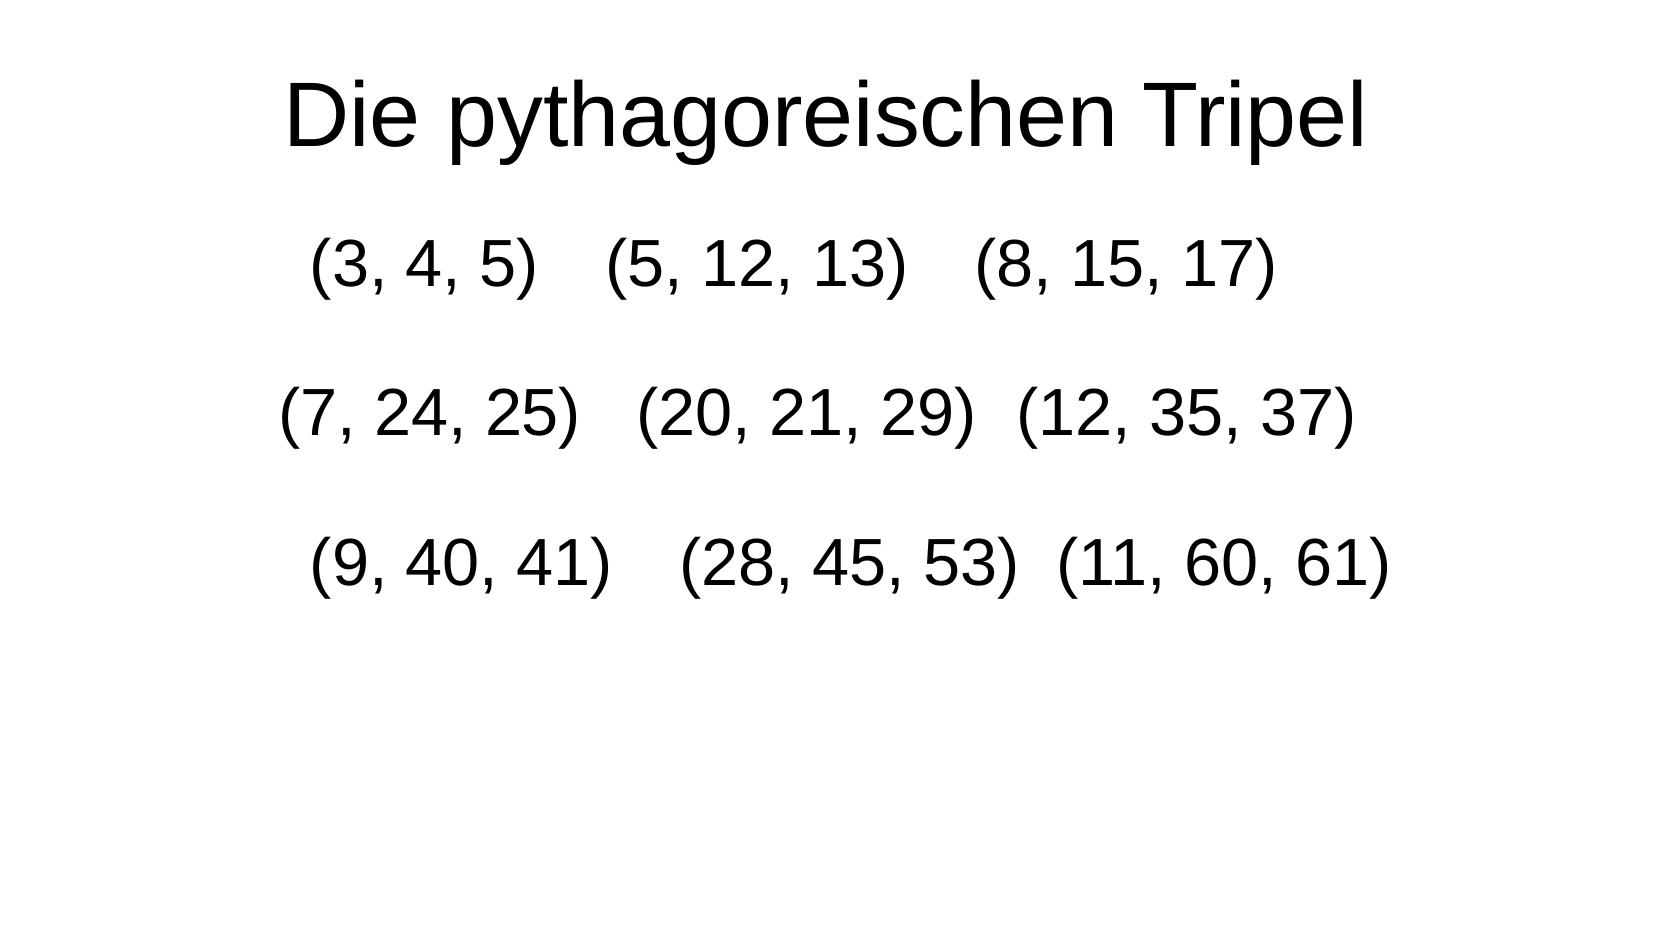

# Die pythagoreischen Tripel
(3, 4, 5) 	(5, 12, 13) 	(8, 15, 17)
(7, 24, 25) (20, 21, 29) 	(12, 35, 37)
	(9, 40, 41) 	(28, 45, 53) (11, 60, 61)